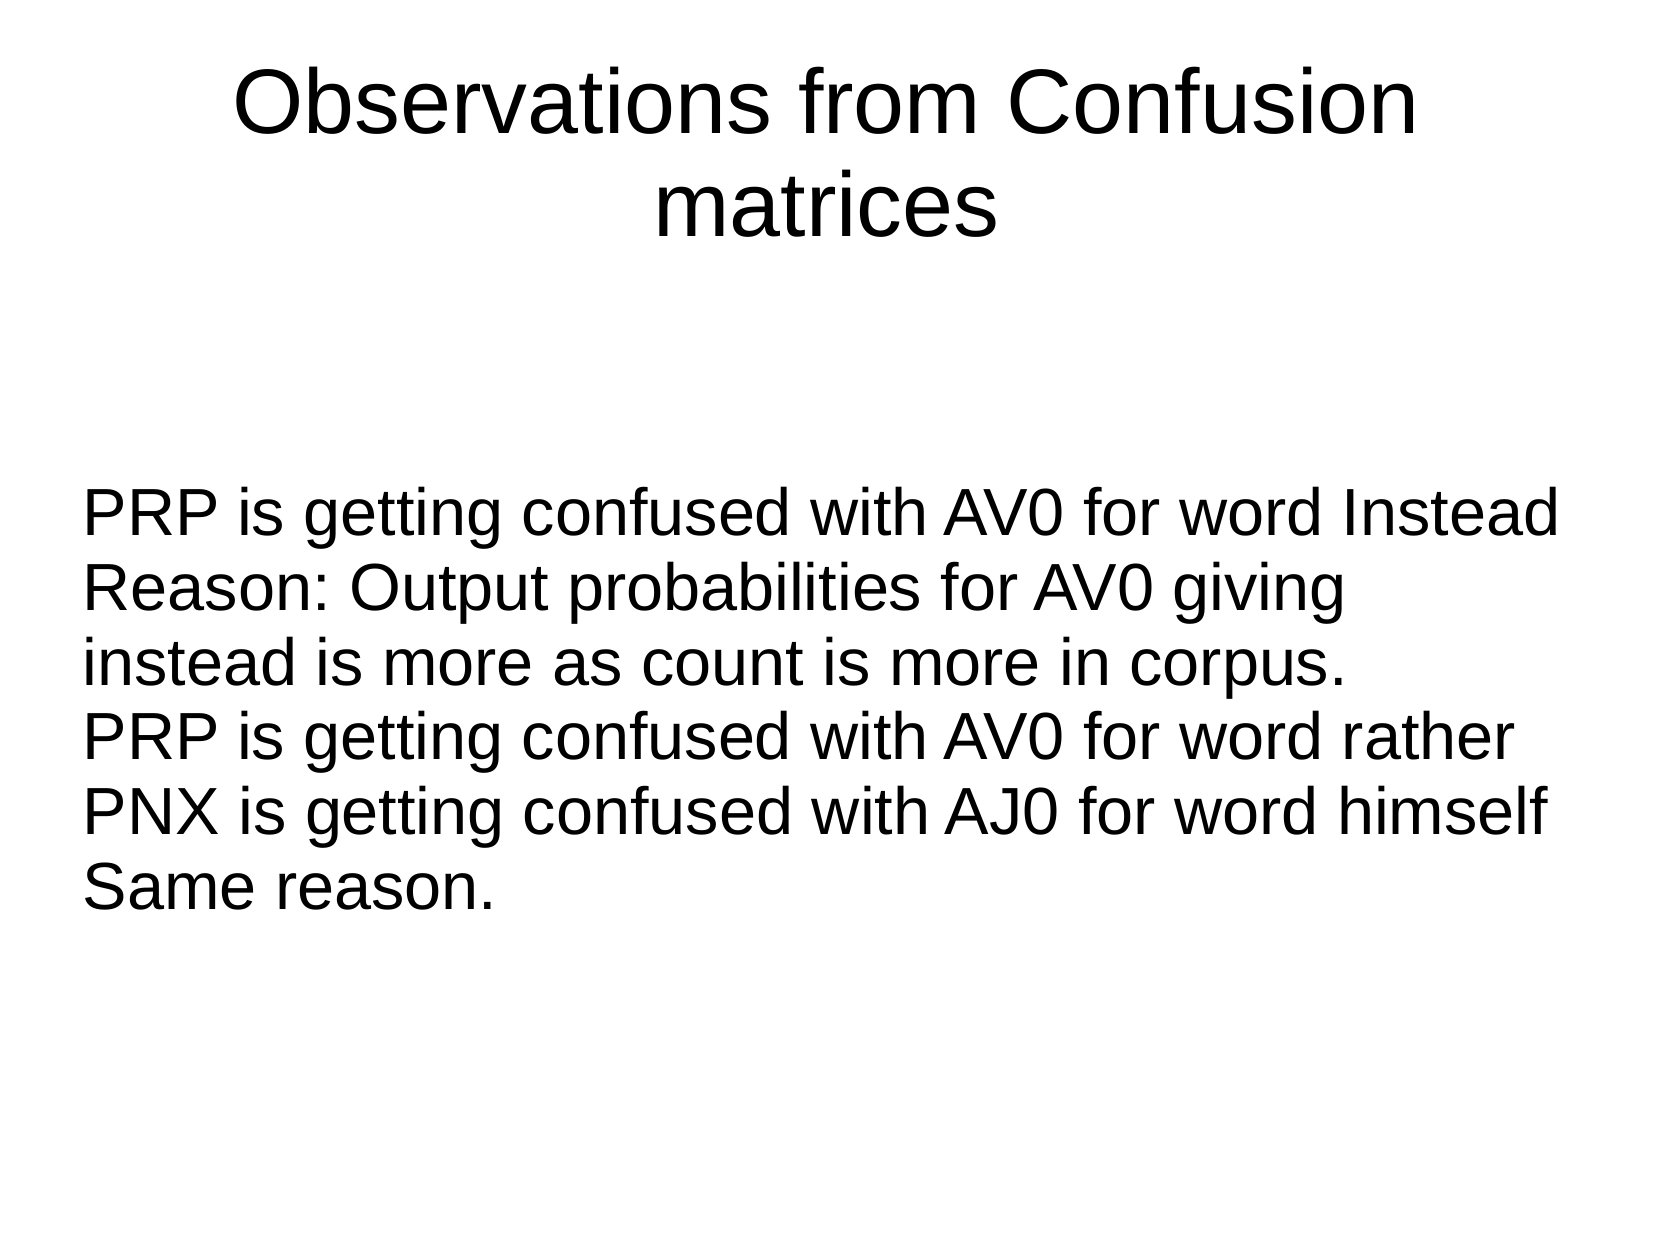

# Observations from Confusion matrices
PRP is getting confused with AV0 for word Instead
Reason: Output probabilities for AV0 giving instead is more as count is more in corpus.
PRP is getting confused with AV0 for word rather
PNX is getting confused with AJ0 for word himself
Same reason.